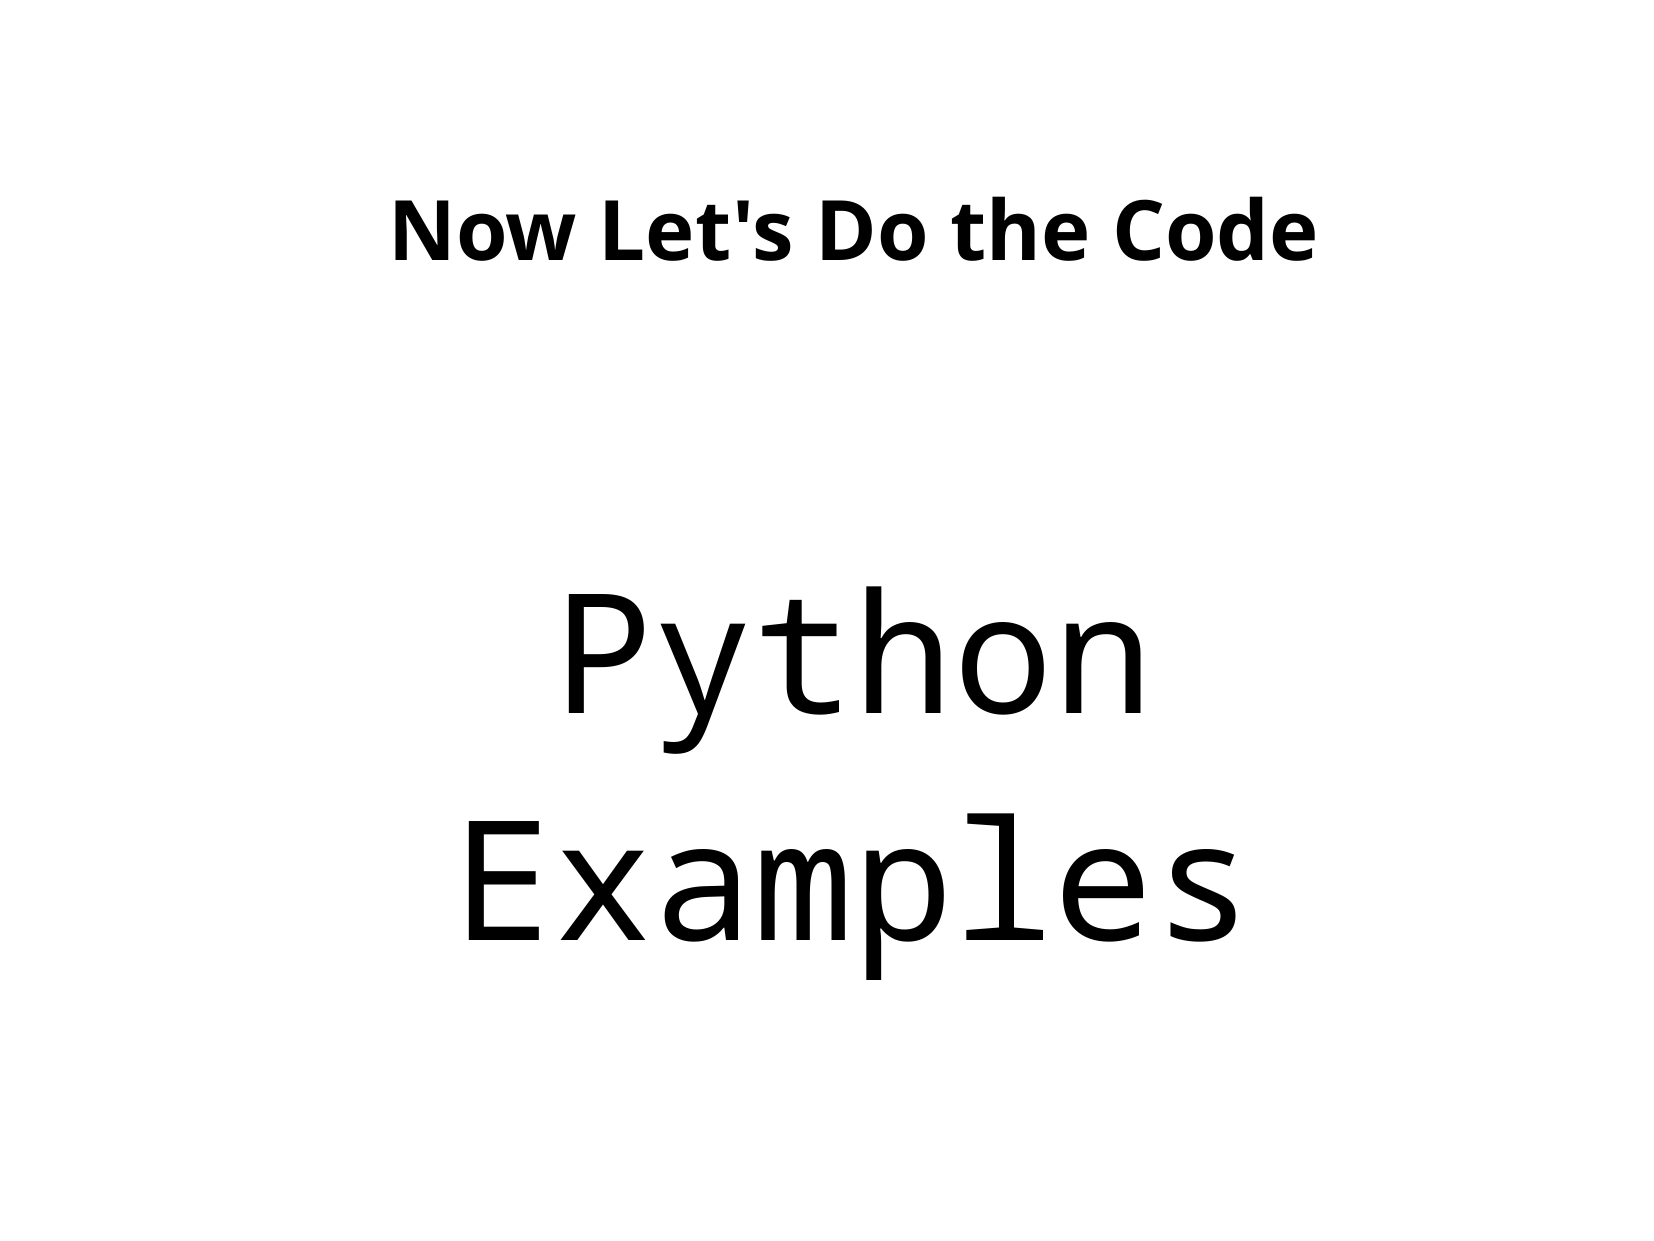

Now Let's Do the Code
Python
Examples